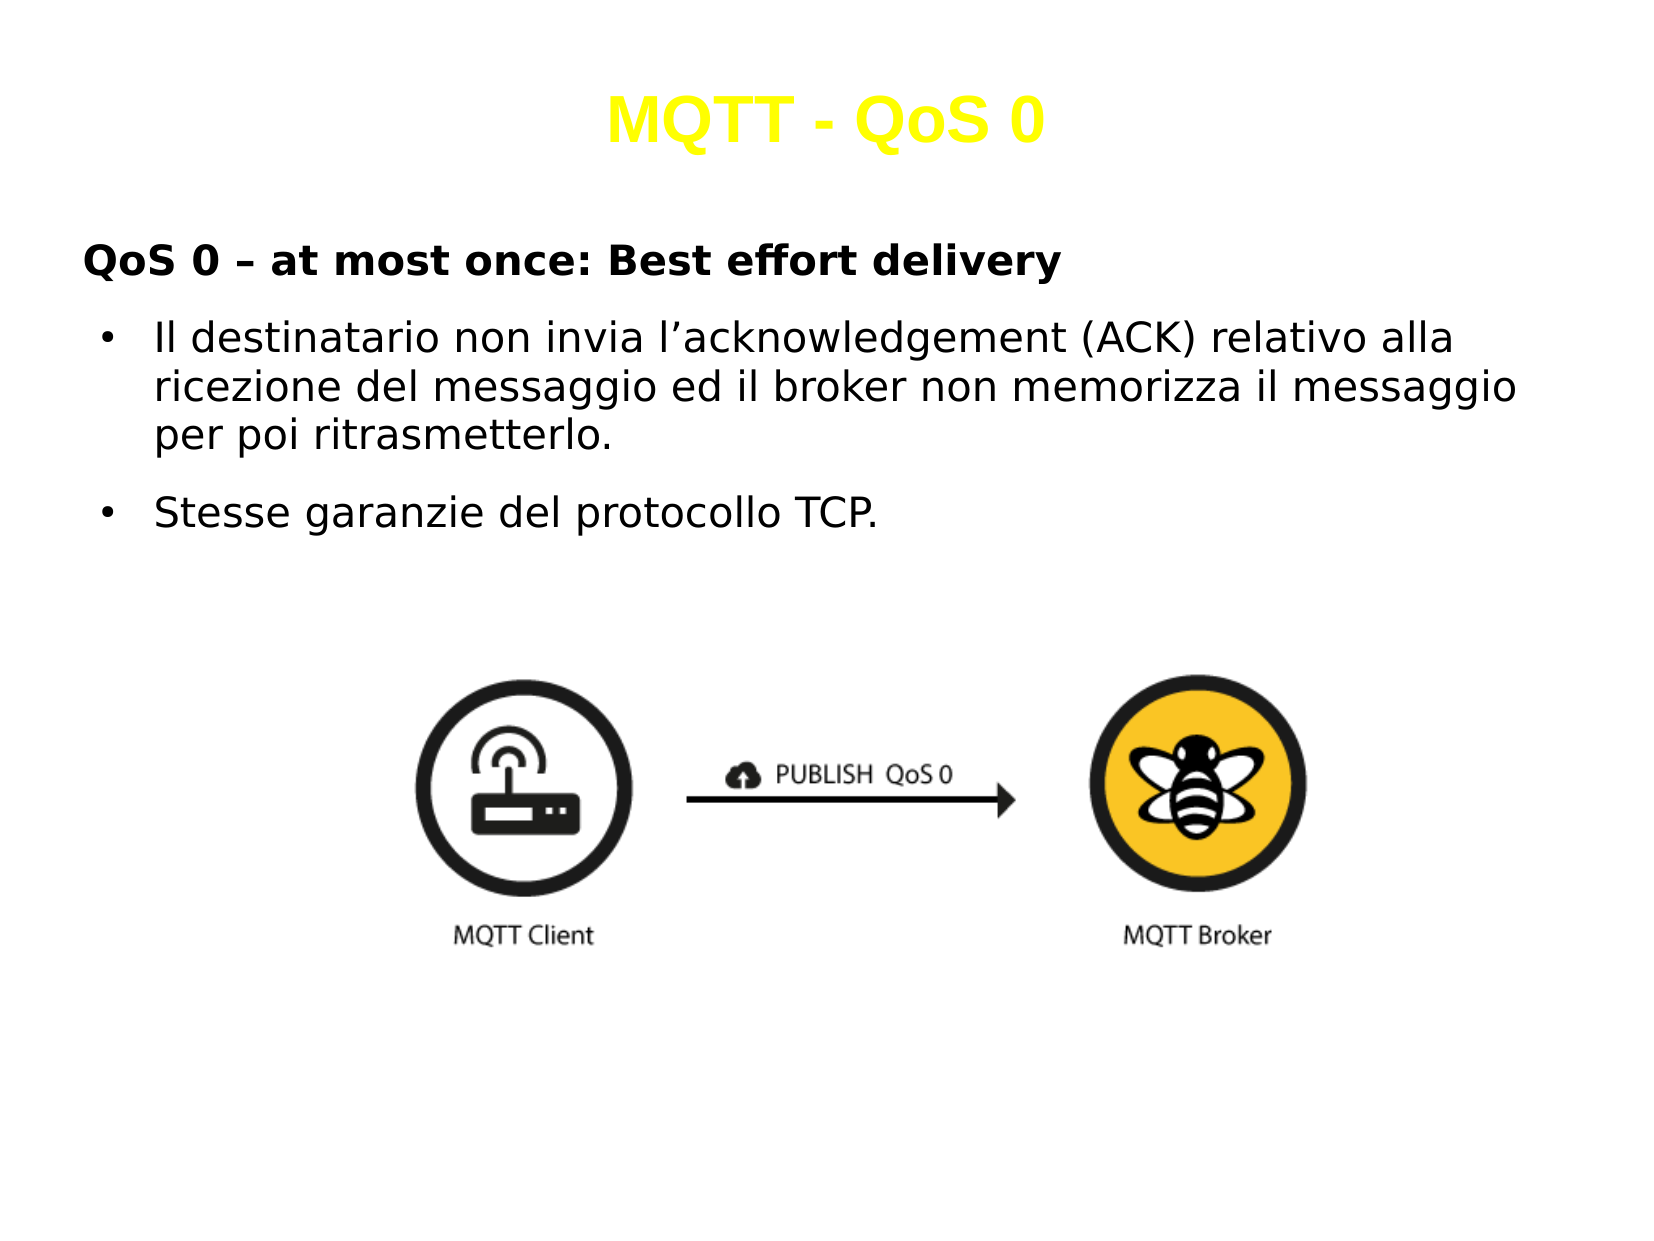

# MQTT - QoS 0
QoS 0 – at most once: Best effort delivery
Il destinatario non invia l’acknowledgement (ACK) relativo alla ricezione del messaggio ed il broker non memorizza il messaggio per poi ritrasmetterlo.
Stesse garanzie del protocollo TCP.